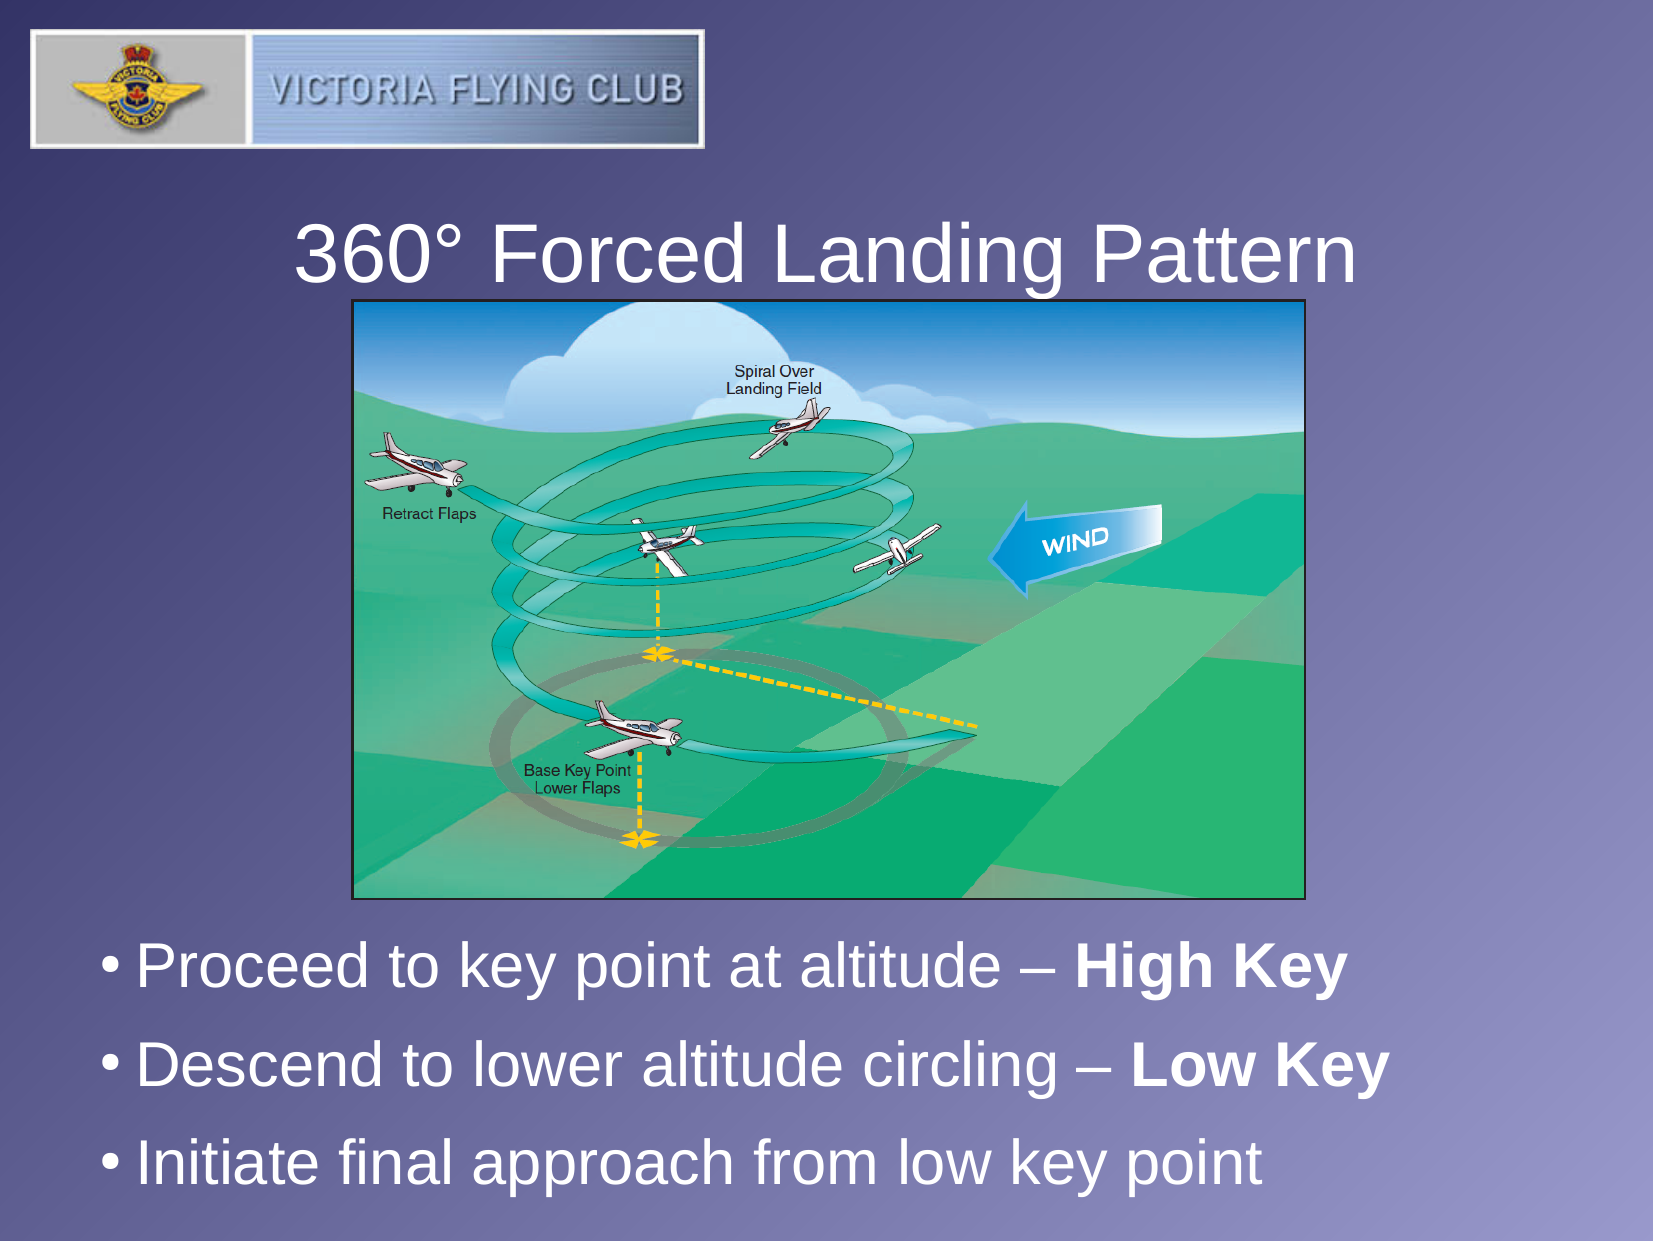

# 360° Forced Landing Pattern
Proceed to key point at altitude – High Key
Descend to lower altitude circling – Low Key
Initiate final approach from low key point